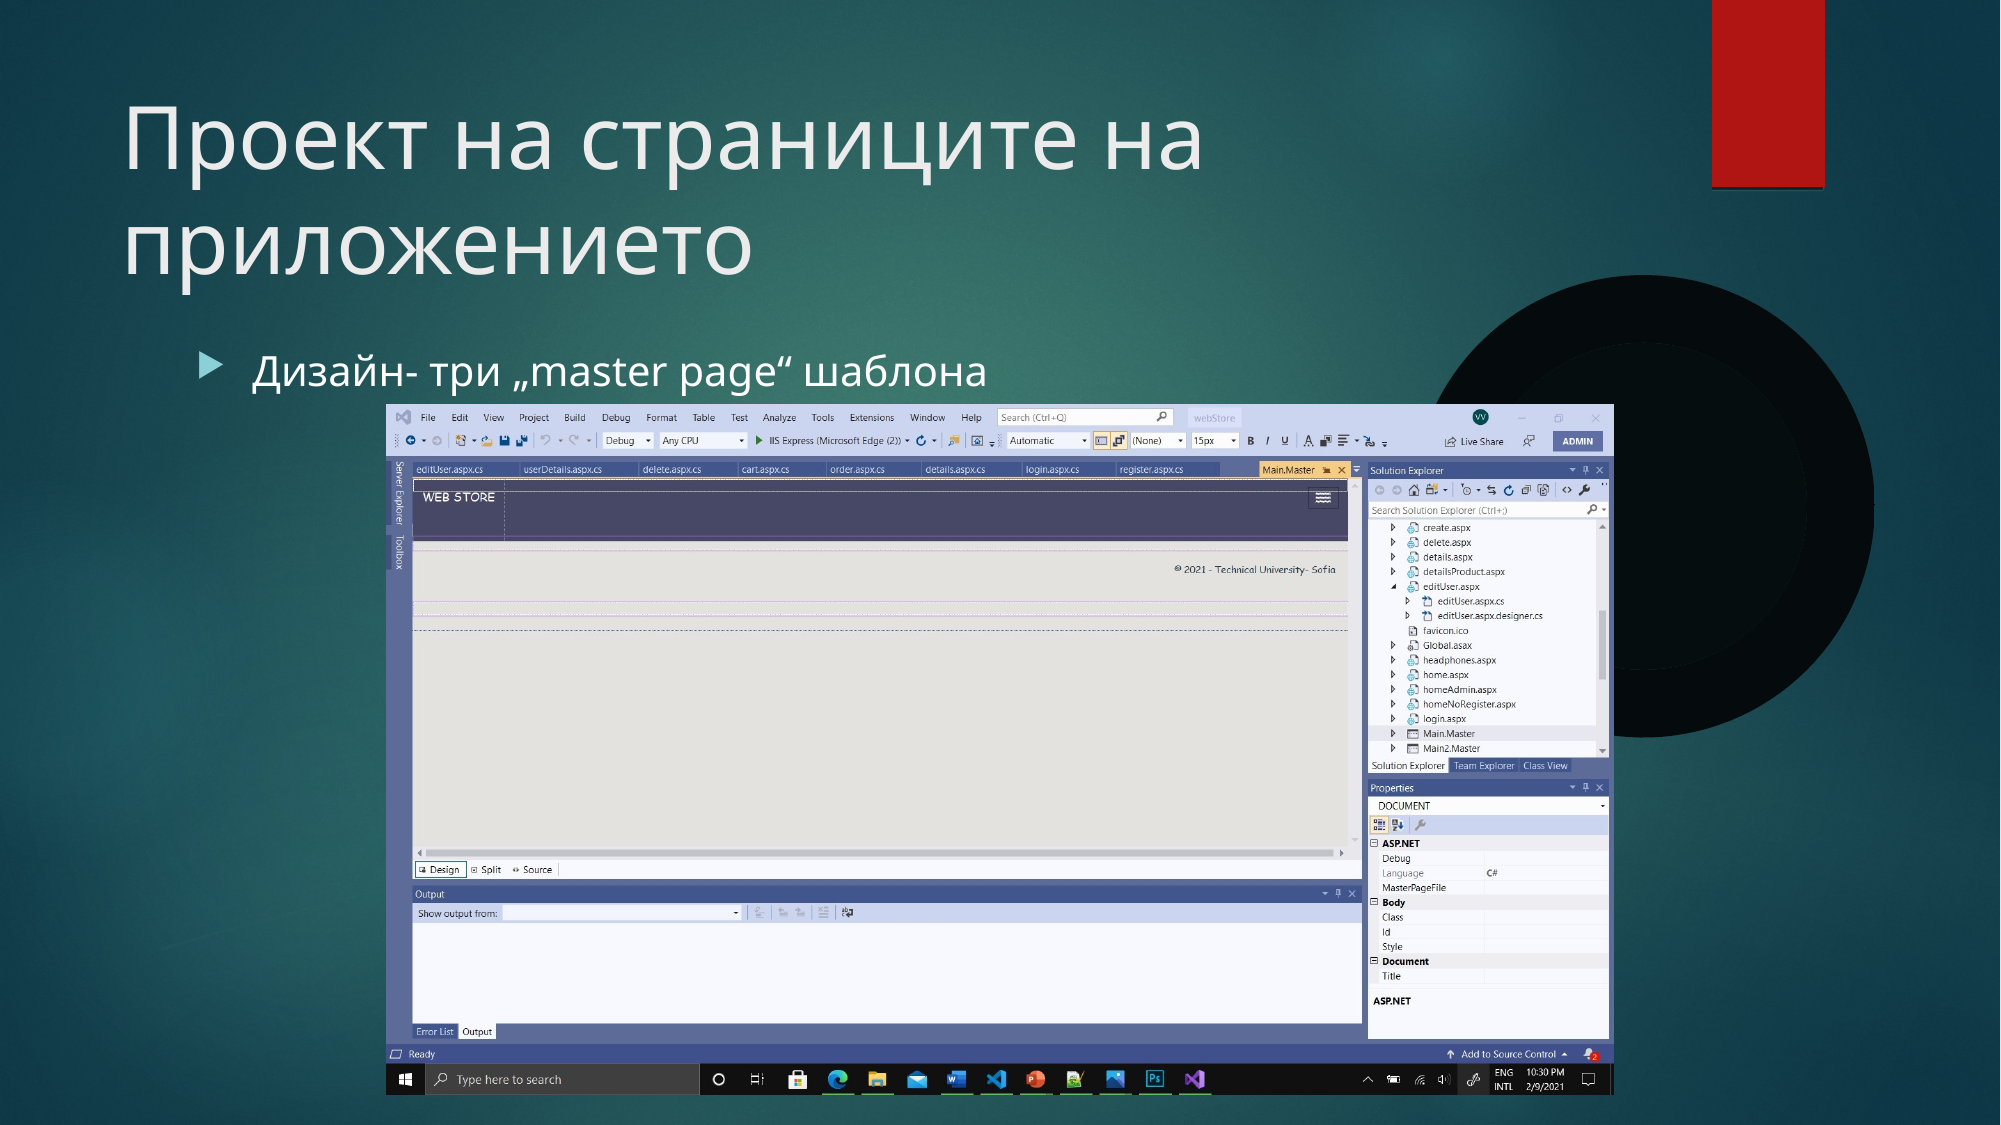

# Проект на страниците на приложението
Дизайн- три „master page“ шаблона